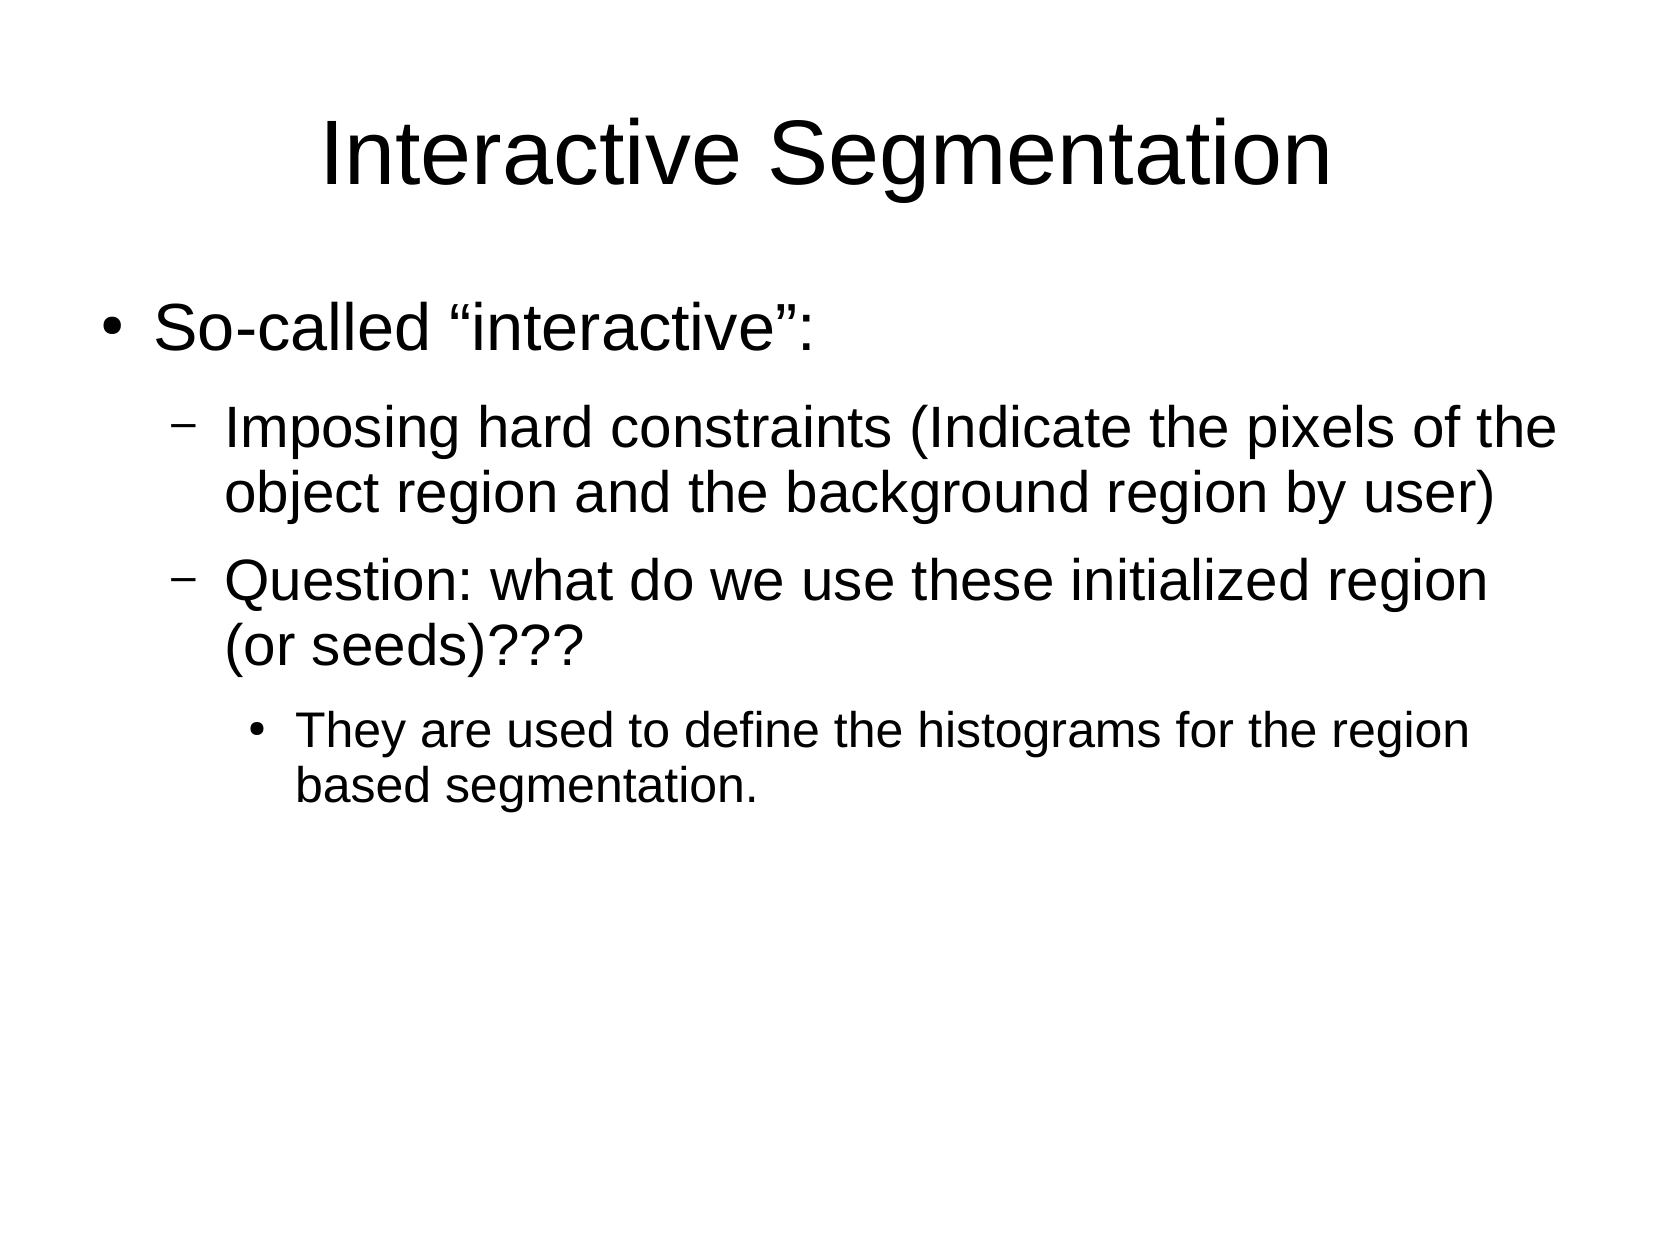

# Interactive Segmentation
So-called “interactive”:
Imposing hard constraints (Indicate the pixels of the object region and the background region by user)
Question: what do we use these initialized region (or seeds)???
They are used to define the histograms for the region based segmentation.